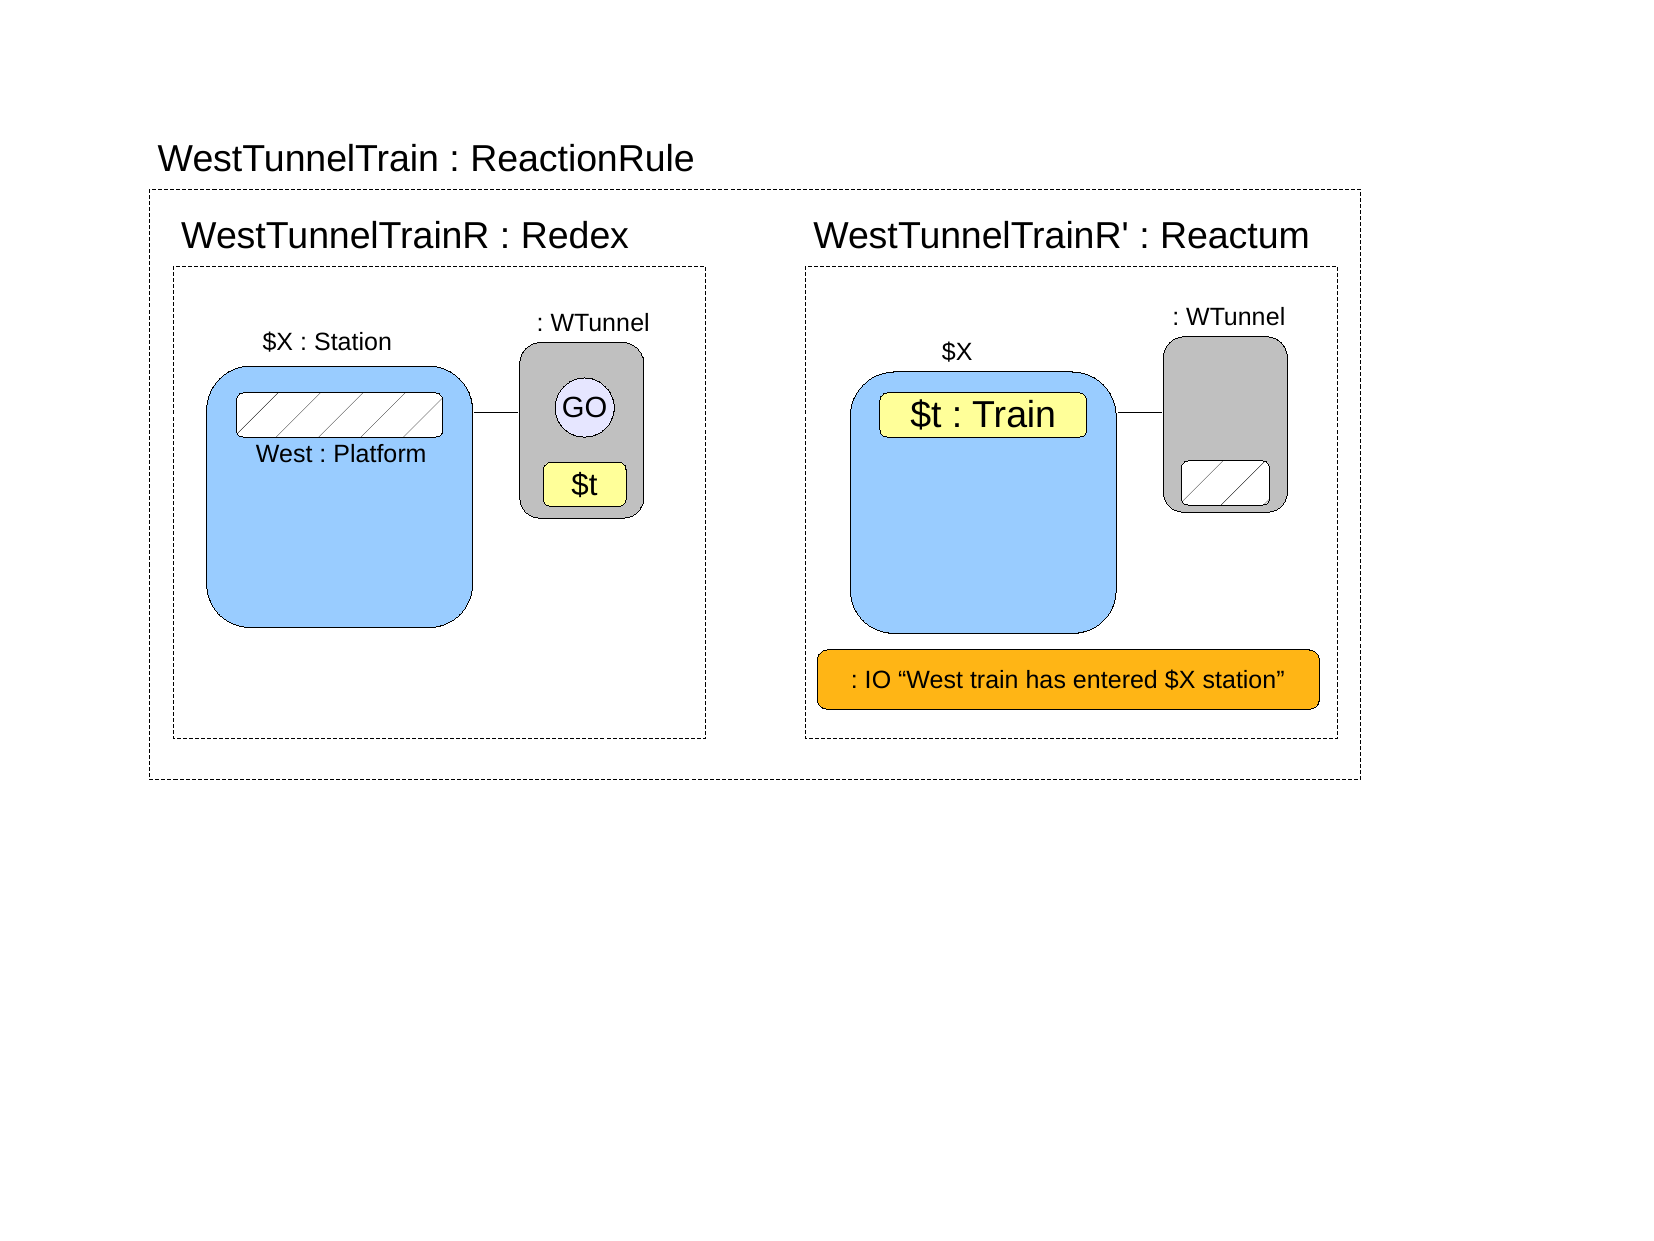

WestTunnelTrain : ReactionRule
WestTunnelTrainR : Redex
WestTunnelTrainR' : Reactum
: WTunnel
: WTunnel
$X : Station
$X
GO
$t : Train
West : Platform
$t
: IO “West train has entered $X station”